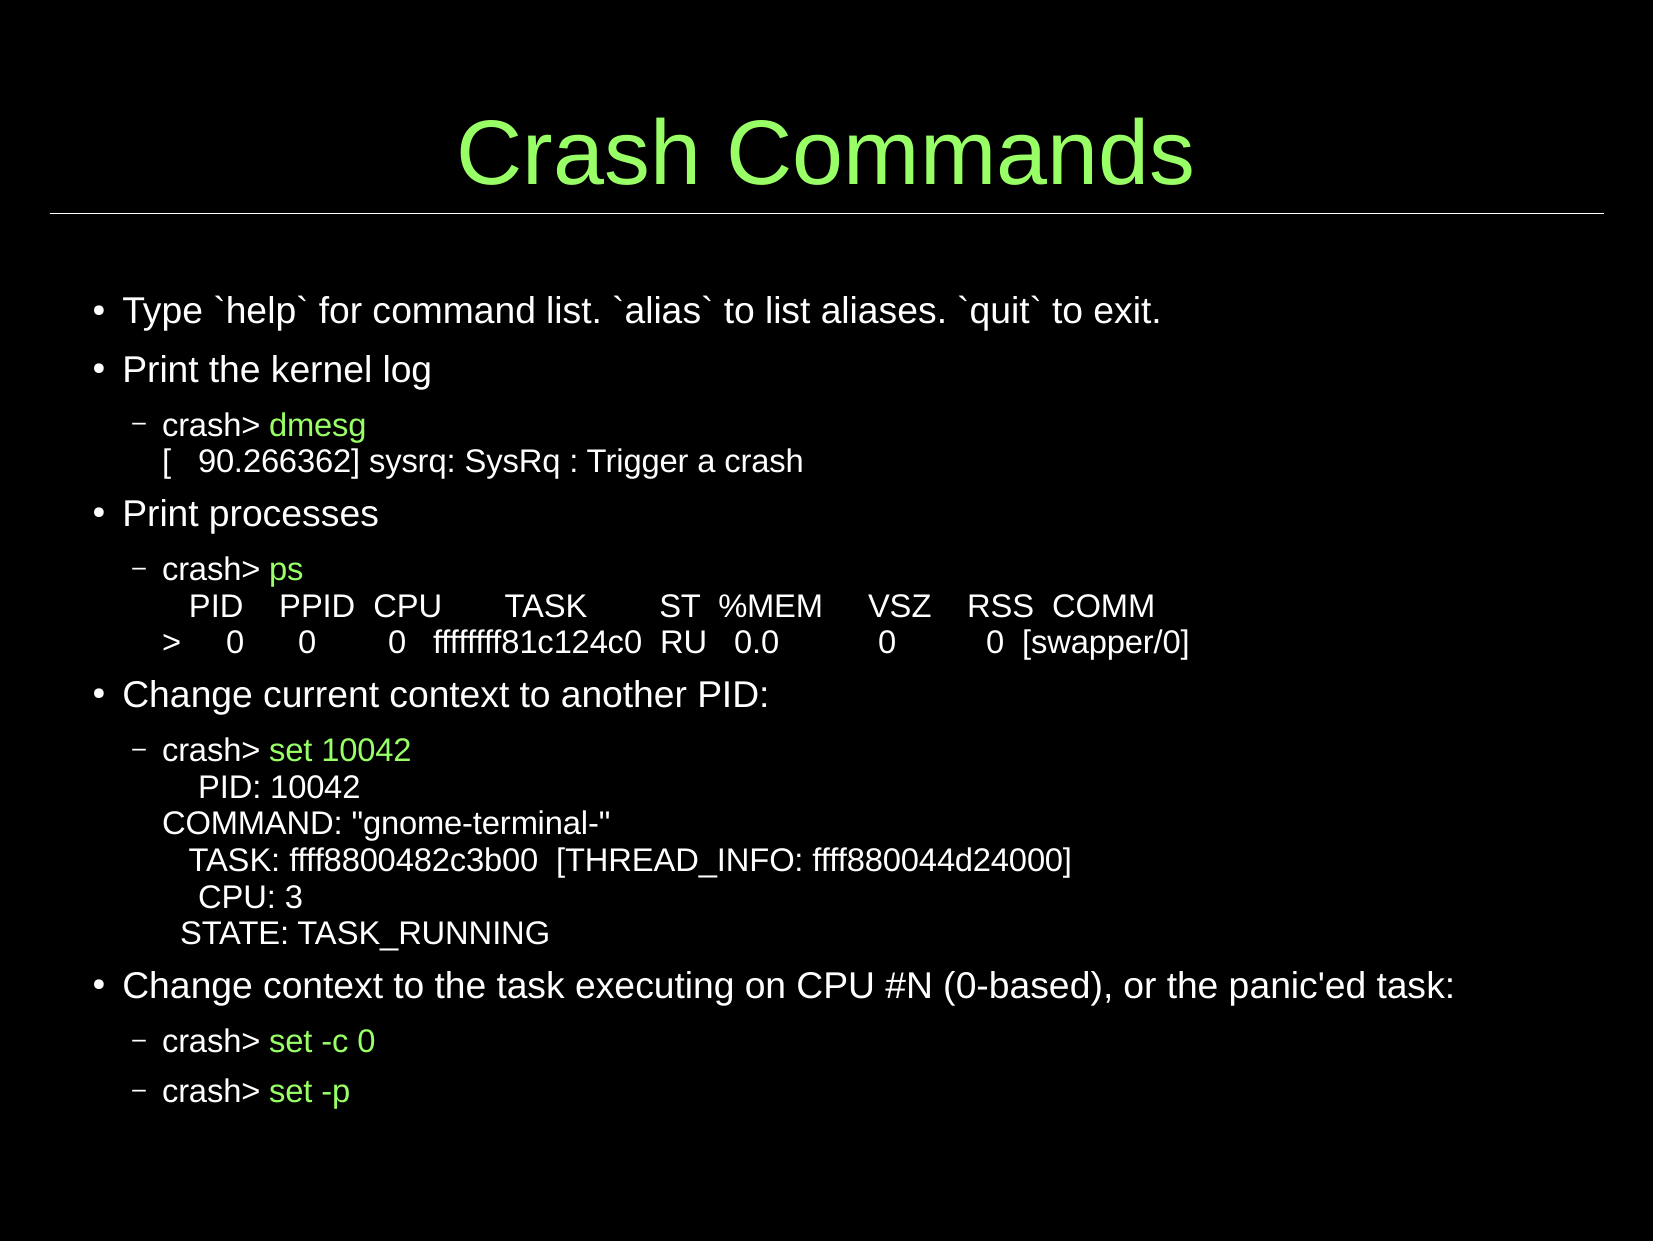

# Crash Commands
Type `help` for command list. `alias` to list aliases. `quit` to exit.
Print the kernel log
crash> dmesg
[ 90.266362] sysrq: SysRq : Trigger a crash
Print processes
crash> ps
 PID PPID CPU TASK ST %MEM VSZ RSS COMM
> 0 0 0 ffffffff81c124c0 RU 0.0 0 0 [swapper/0]
Change current context to another PID:
crash> set 10042
 PID: 10042
COMMAND: "gnome-terminal-"
 TASK: ffff8800482c3b00 [THREAD_INFO: ffff880044d24000]
 CPU: 3
 STATE: TASK_RUNNING
Change context to the task executing on CPU #N (0-based), or the panic'ed task:
crash> set -c 0
crash> set -p